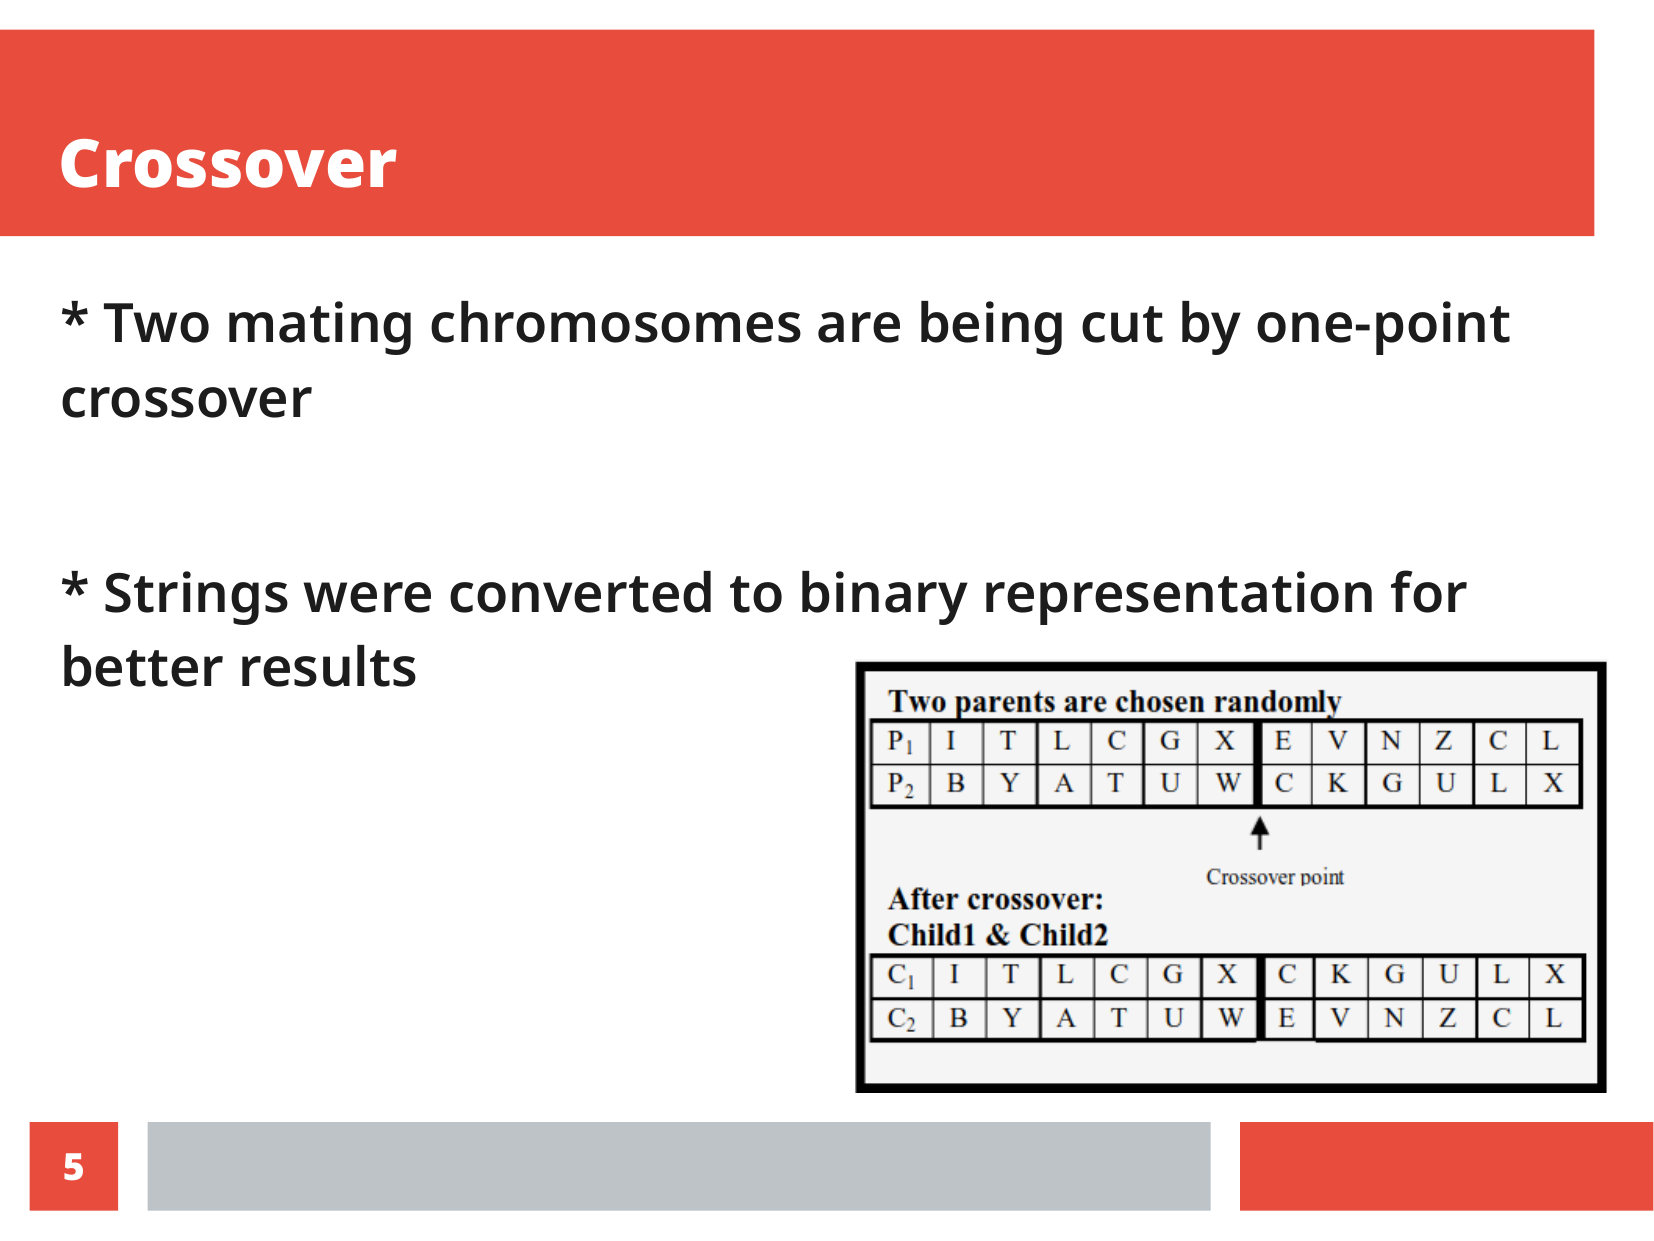

# Crossover
* Two mating chromosomes are being cut by one-point crossover
* Strings were converted to binary representation for better results
5